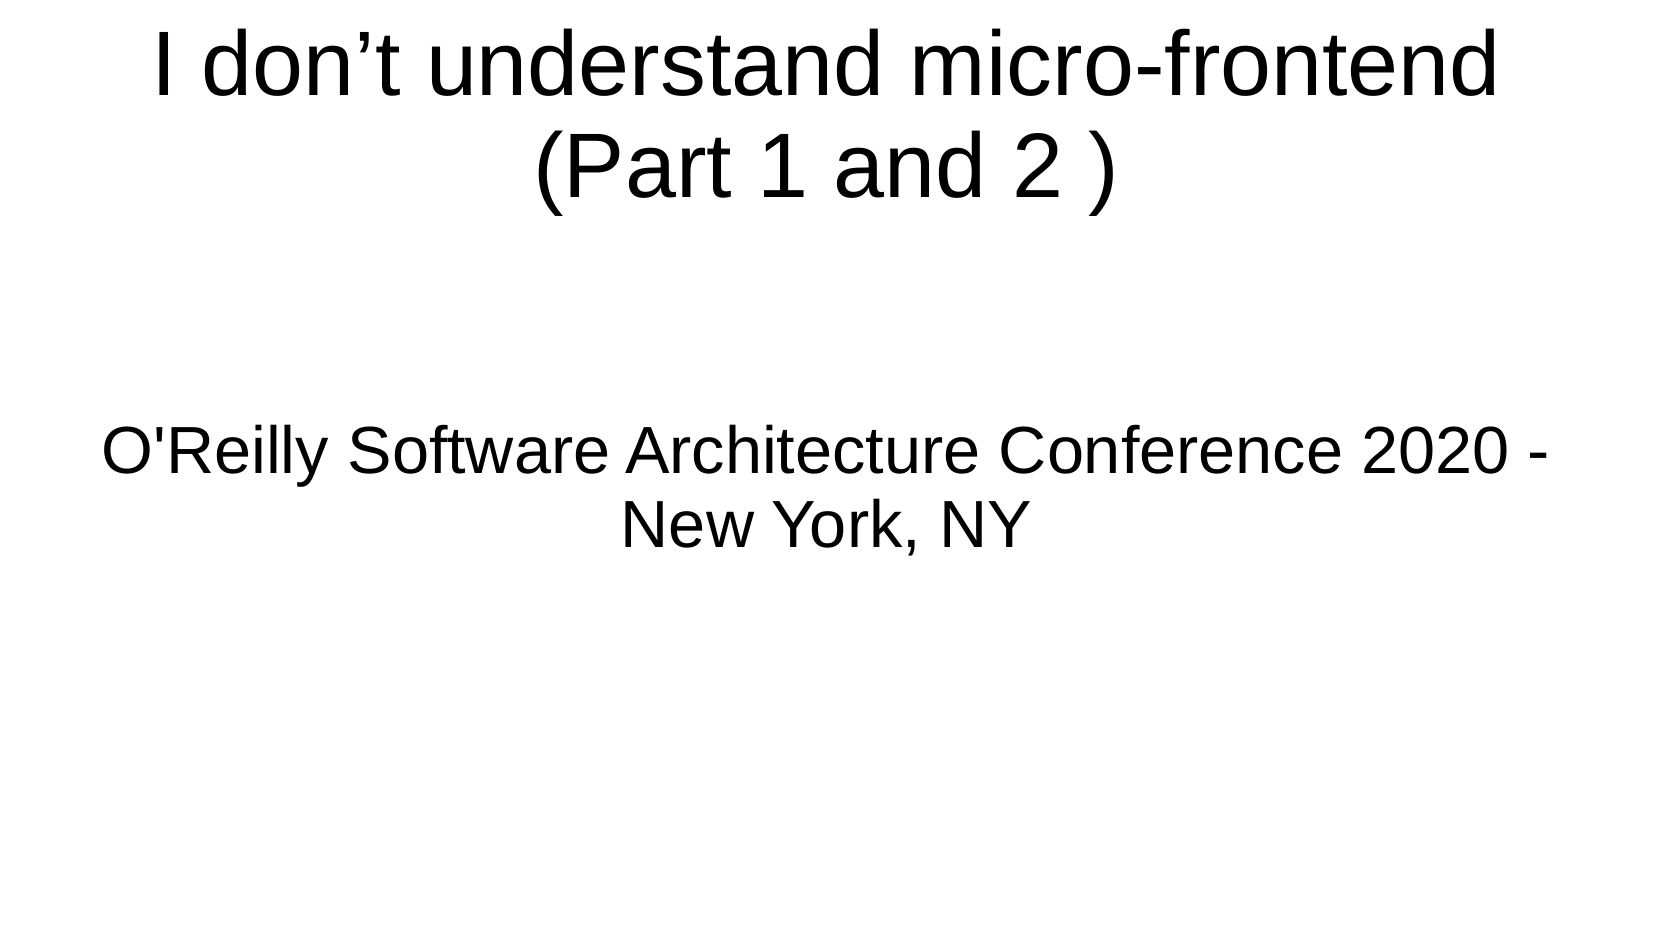

# I don’t understand micro-frontend (Part 1 and 2 )
O'Reilly Software Architecture Conference 2020 - New York, NY